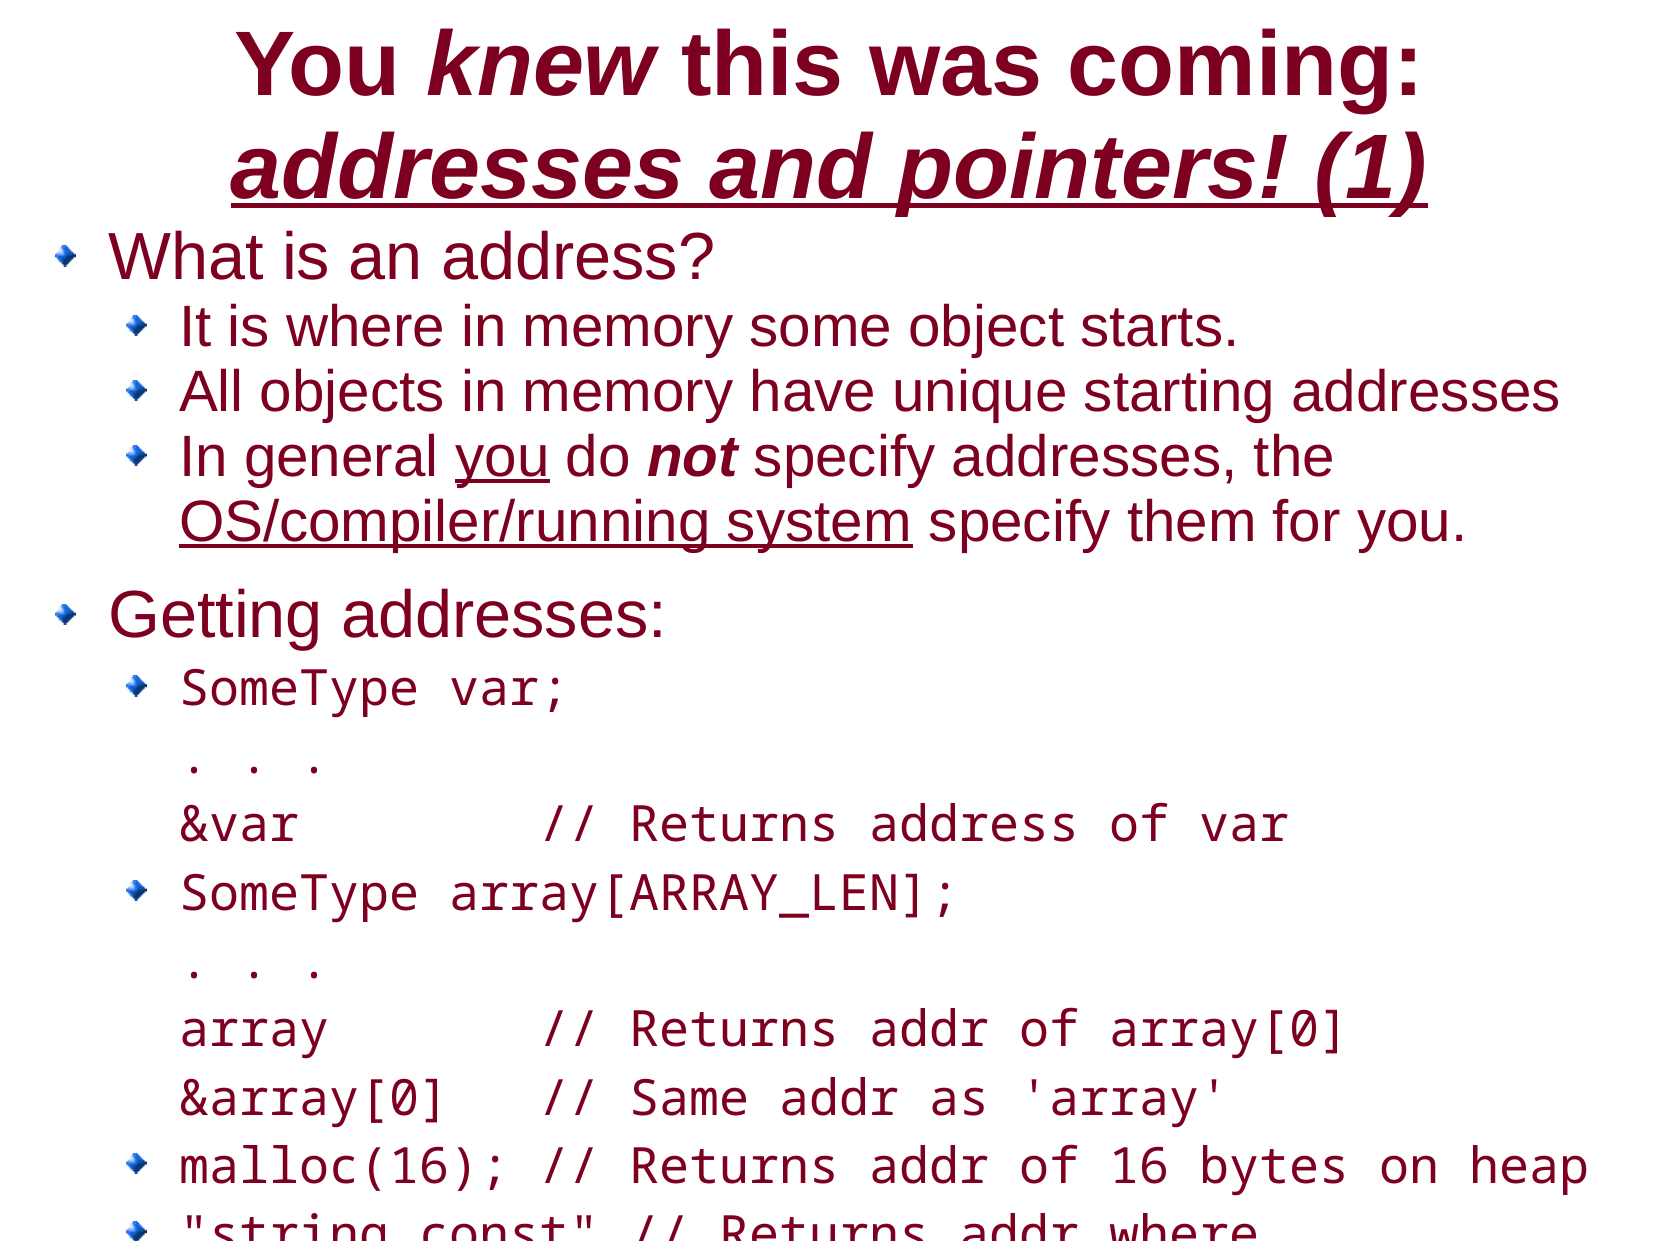

# You knew this was coming: addresses and pointers! (1)
What is an address?
It is where in memory some object starts.
All objects in memory have unique starting addresses
In general you do not specify addresses, the OS/compiler/running system specify them for you.
Getting addresses:
SomeType var;
. . .
&var // Returns address of var
SomeType array[ARRAY_LEN];
. . .
array // Returns addr of array[0]
&array[0] // Same addr as 'array'
malloc(16); // Returns addr of 16 bytes on heap
"string const" // Returns addr where
 // "string const" starts